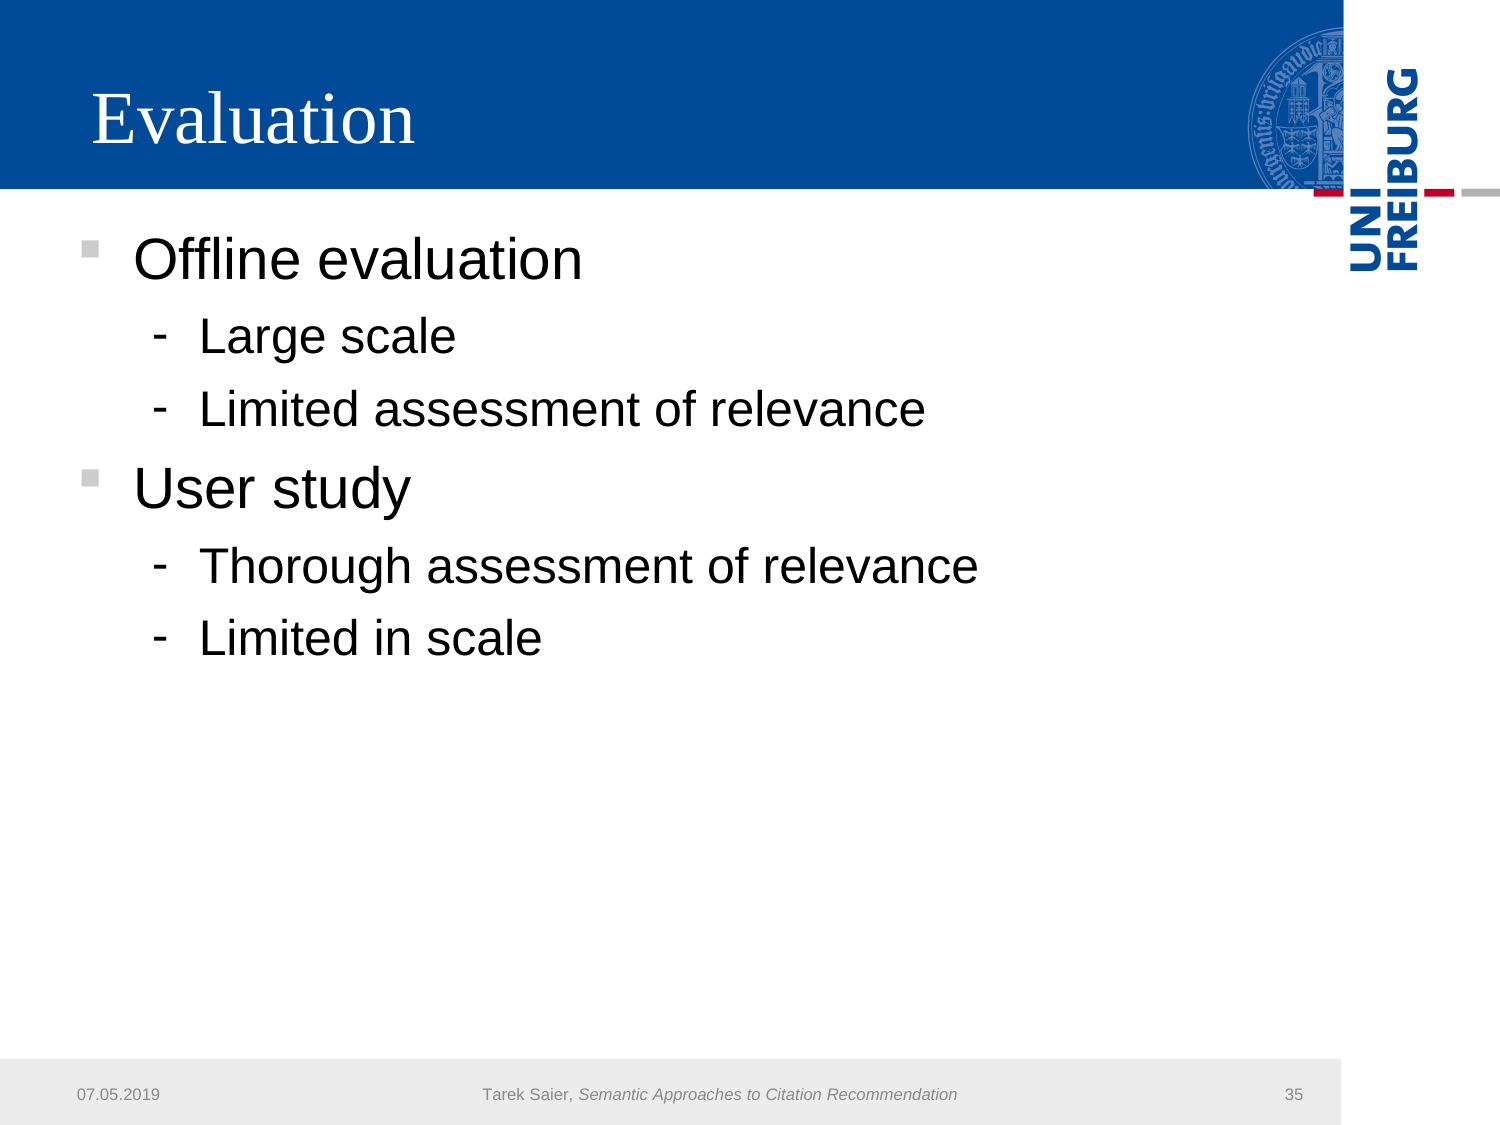

# Evaluation
Offline evaluation
Large scale
Limited assessment of relevance
User study
Thorough assessment of relevance
Limited in scale
Präsentationstitel
35